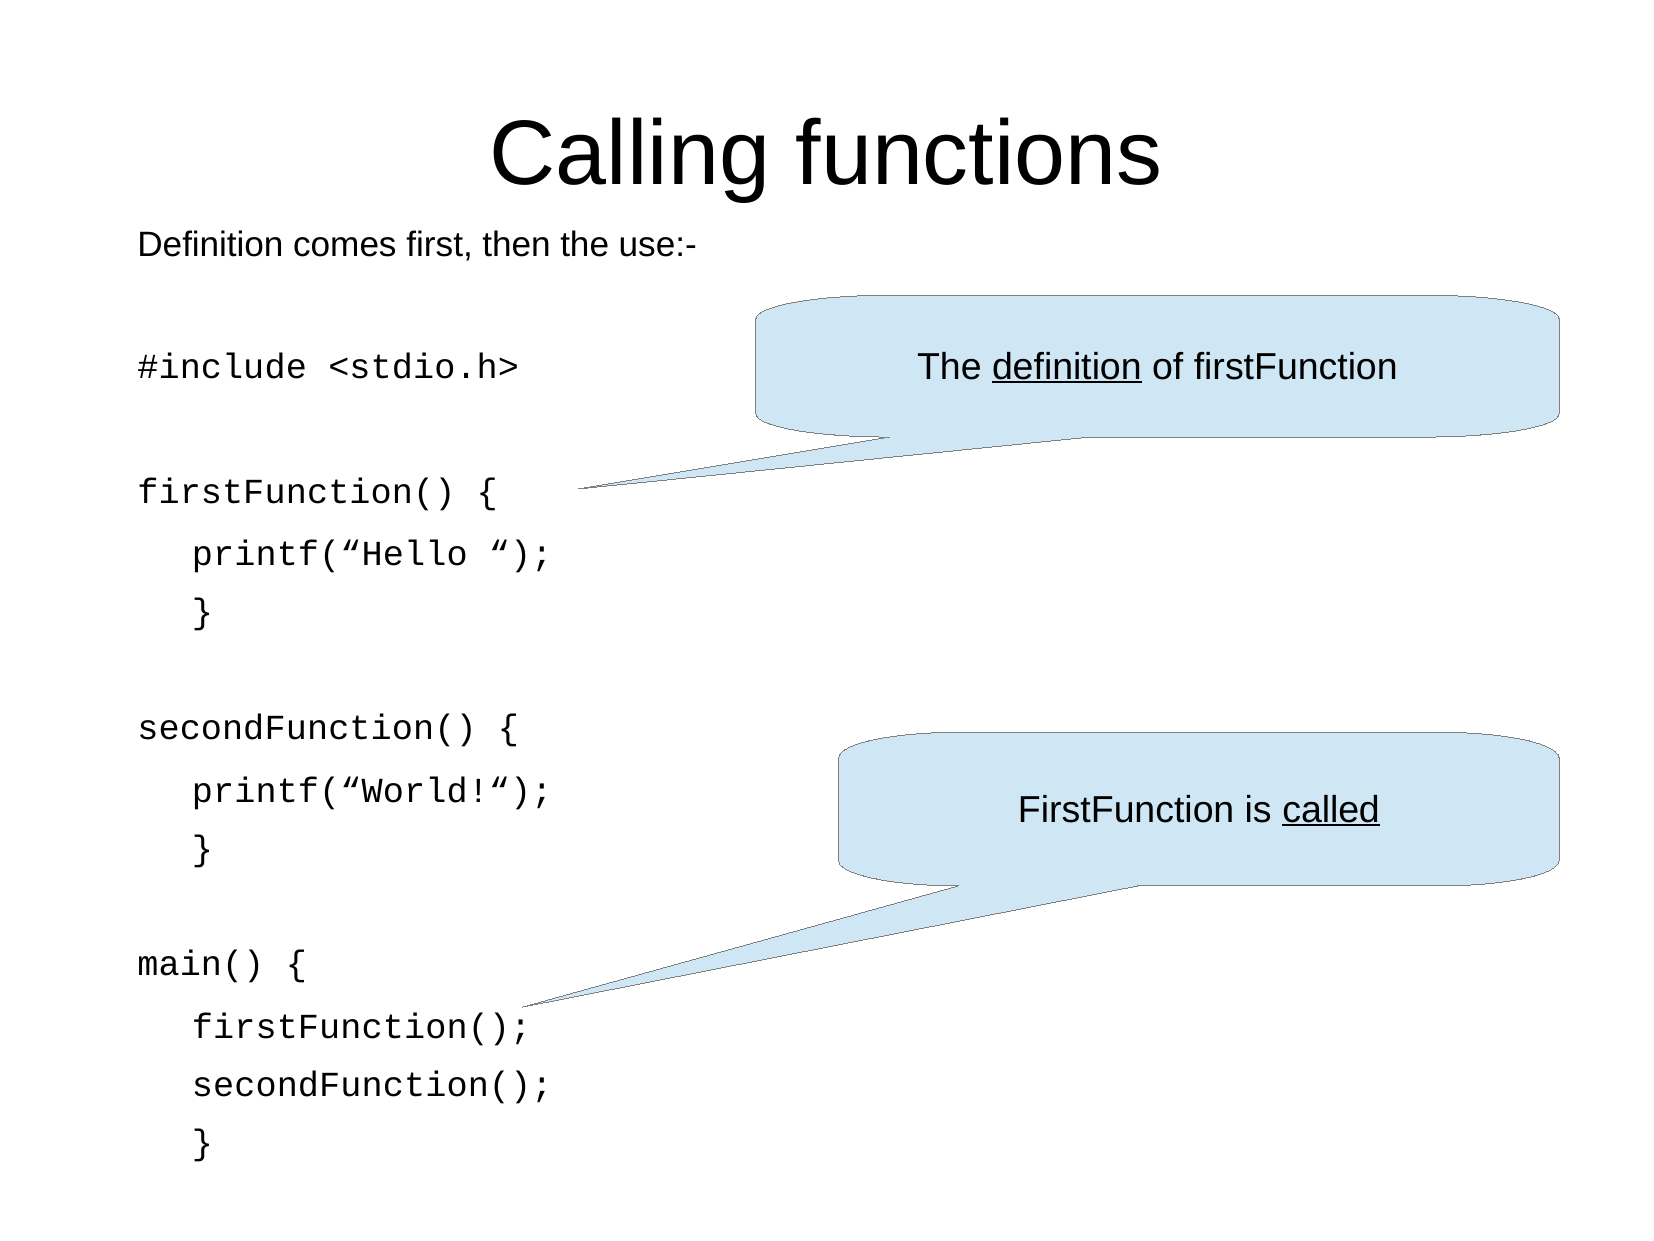

# Calling functions
Definition comes first, then the use:-
#include <stdio.h>
firstFunction() {
printf(“Hello “);
}
secondFunction() {
printf(“World!“);
}
main() {
firstFunction();
secondFunction();
}
The definition of firstFunction
FirstFunction is called